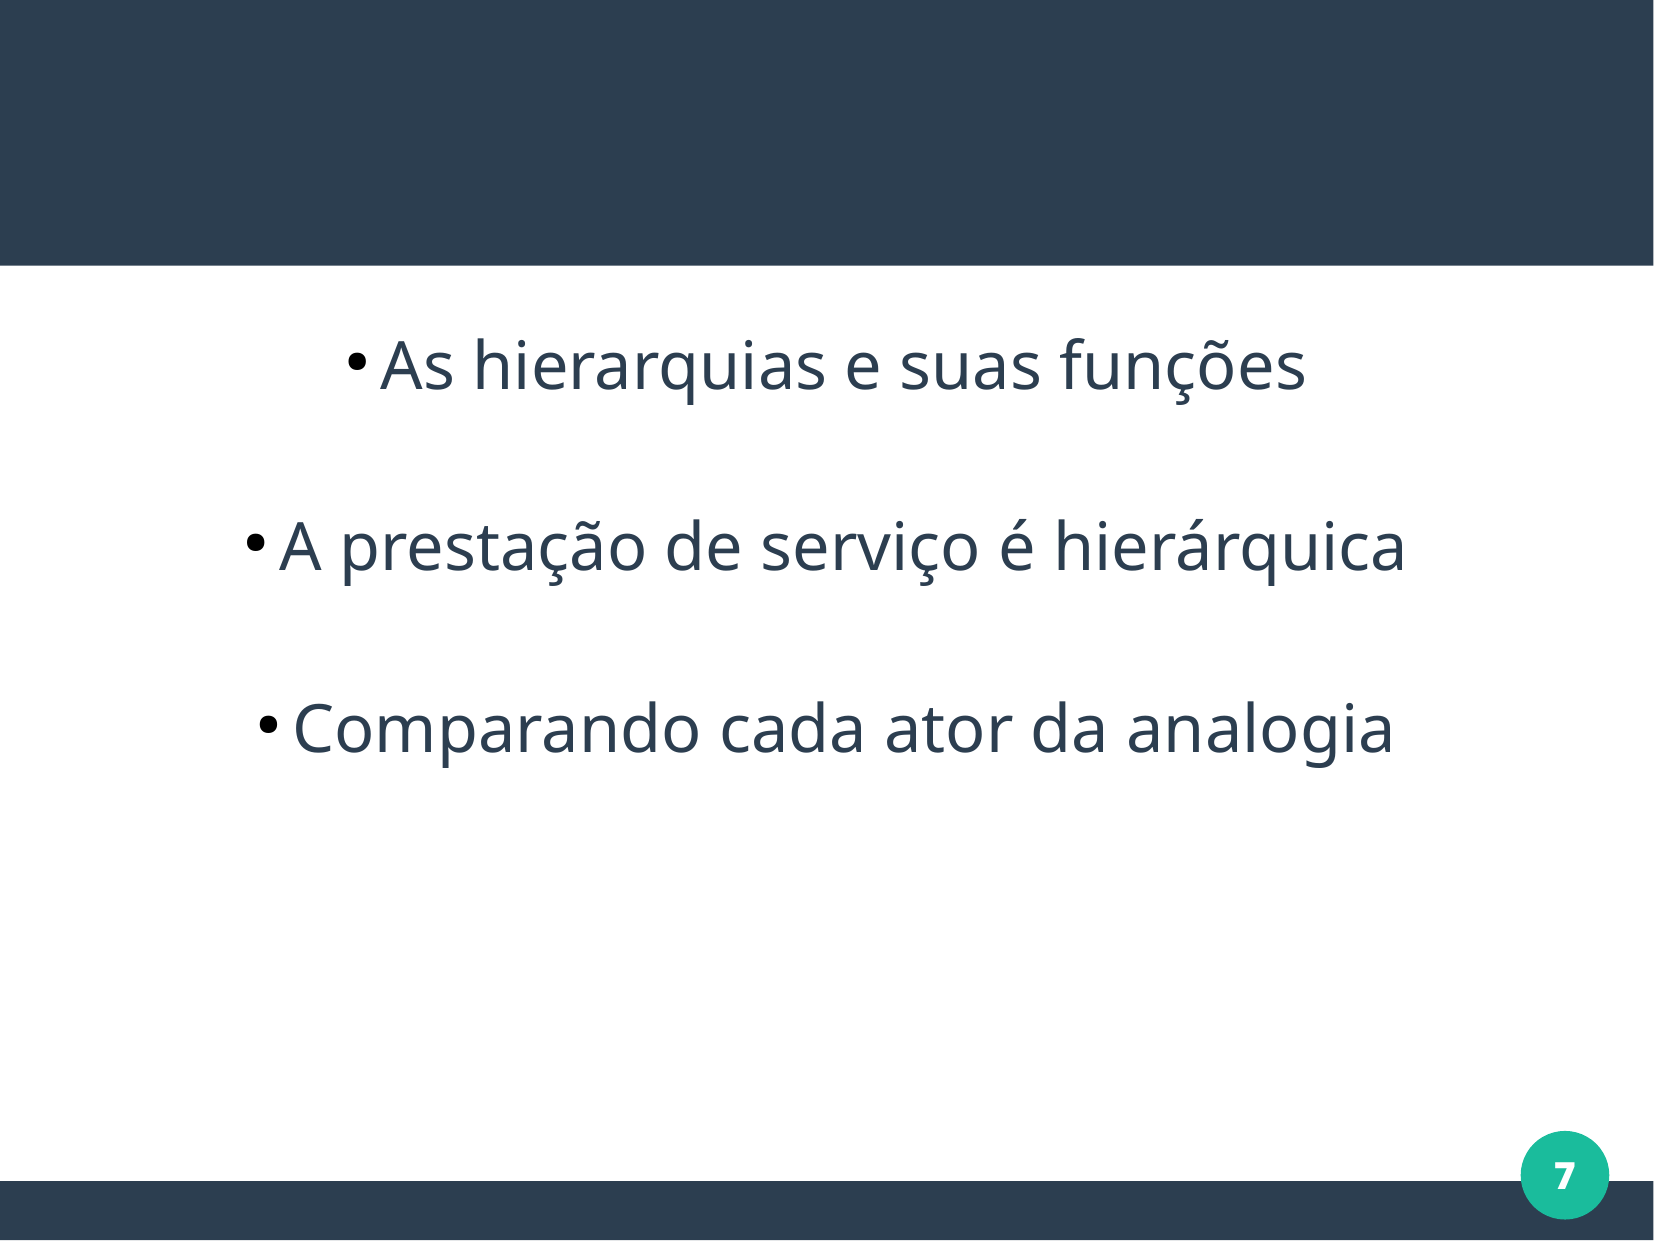

# As hierarquias e suas funções
A prestação de serviço é hierárquica
Comparando cada ator da analogia
7